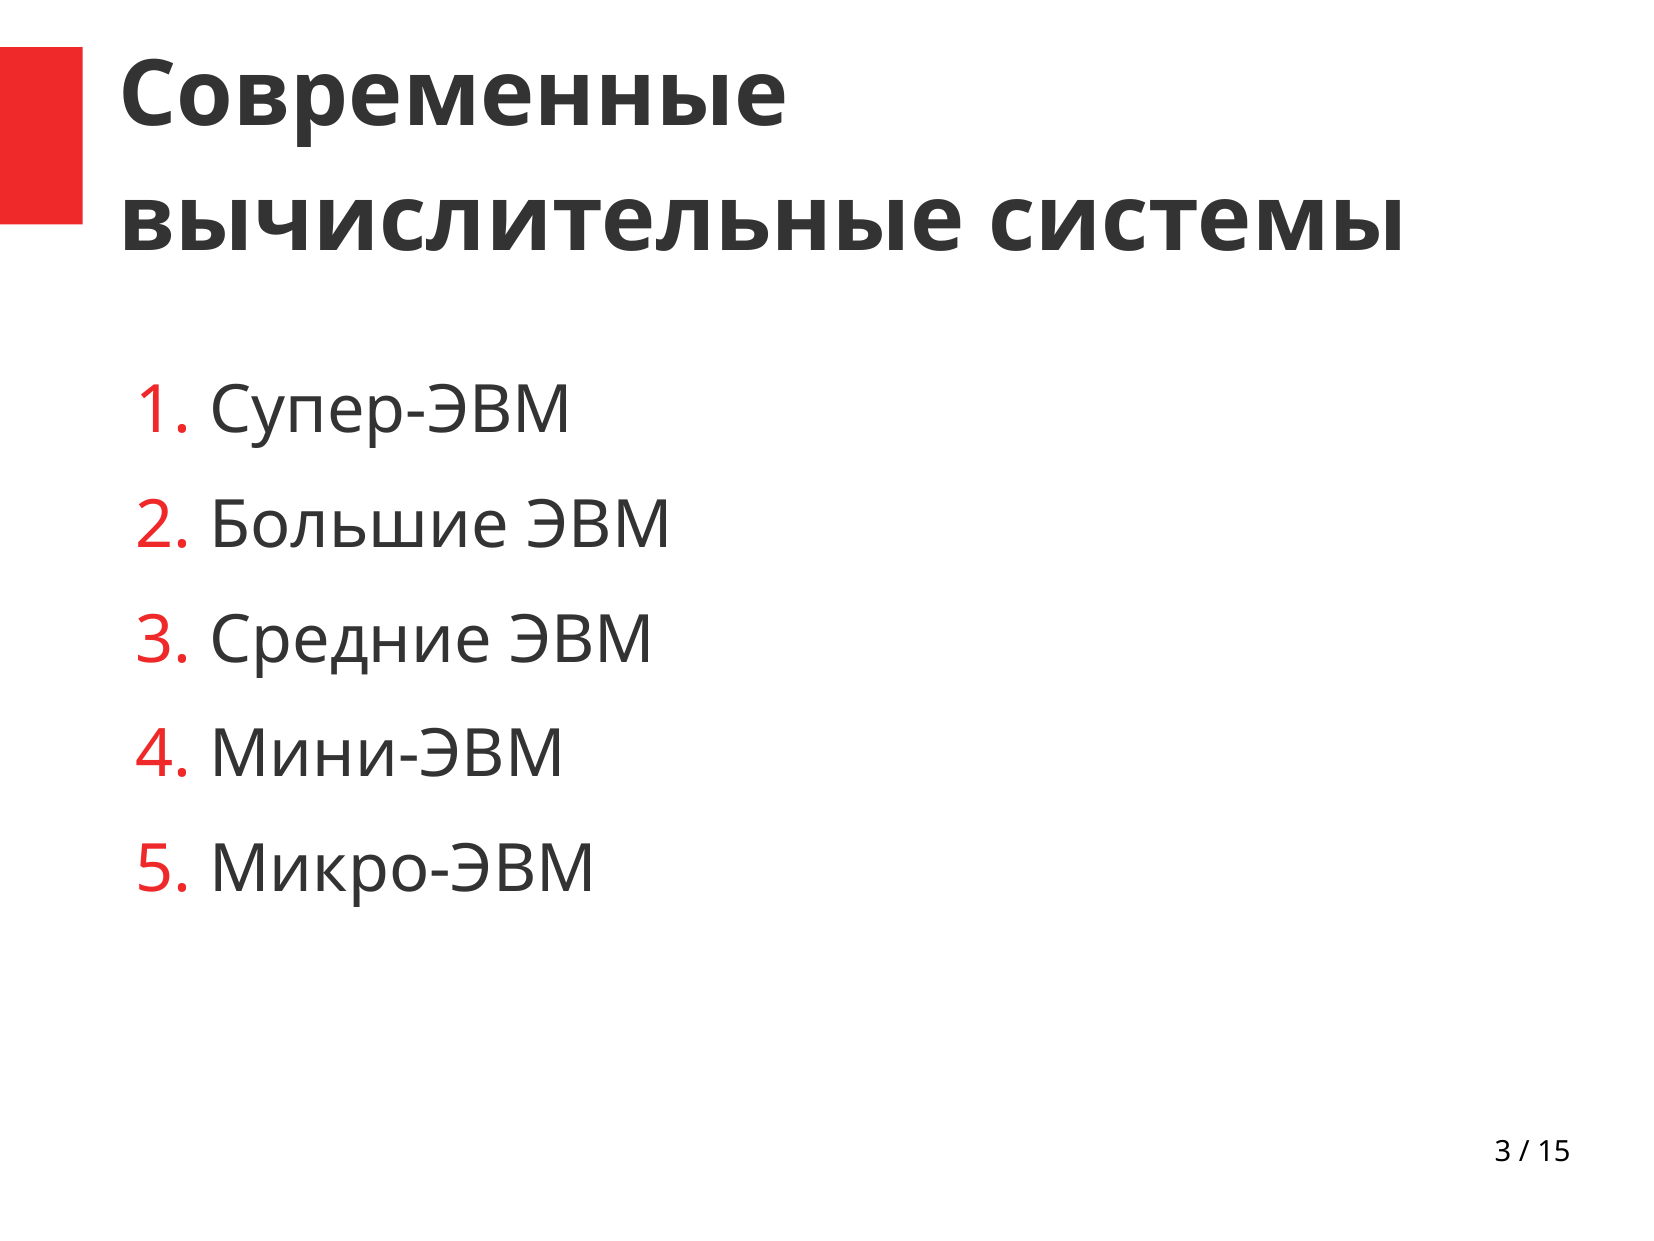

# Современные вычислительные системы
 Супер-ЭВМ
 Большие ЭВМ
 Средние ЭВМ
 Мини-ЭВМ
 Микро-ЭВМ
3